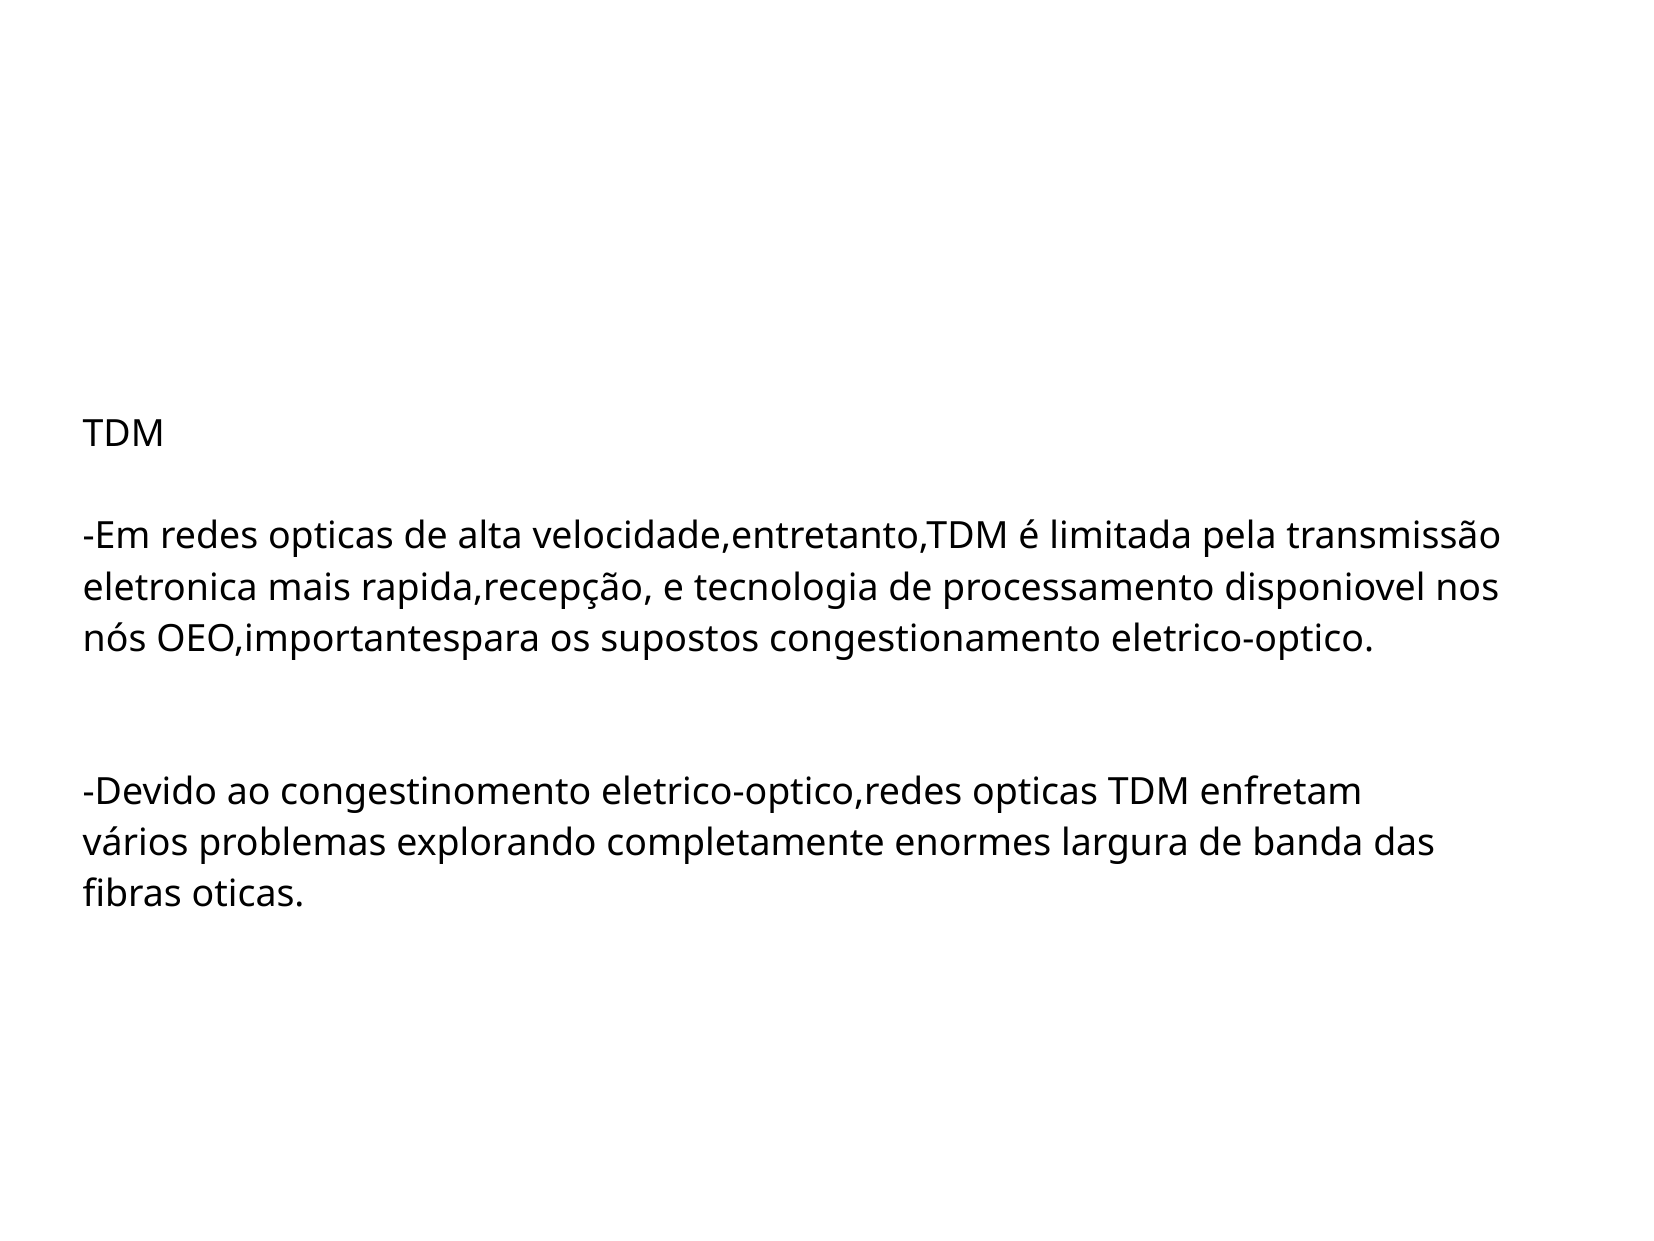

#
TDM
-Em redes opticas de alta velocidade,entretanto,TDM é limitada pela transmissão
eletronica mais rapida,recepção, e tecnologia de processamento disponiovel nos
nós OEO,importantespara os supostos congestionamento eletrico-optico.
-Devido ao congestinomento eletrico-optico,redes opticas TDM enfretam
vários problemas explorando completamente enormes largura de banda das
fibras oticas.